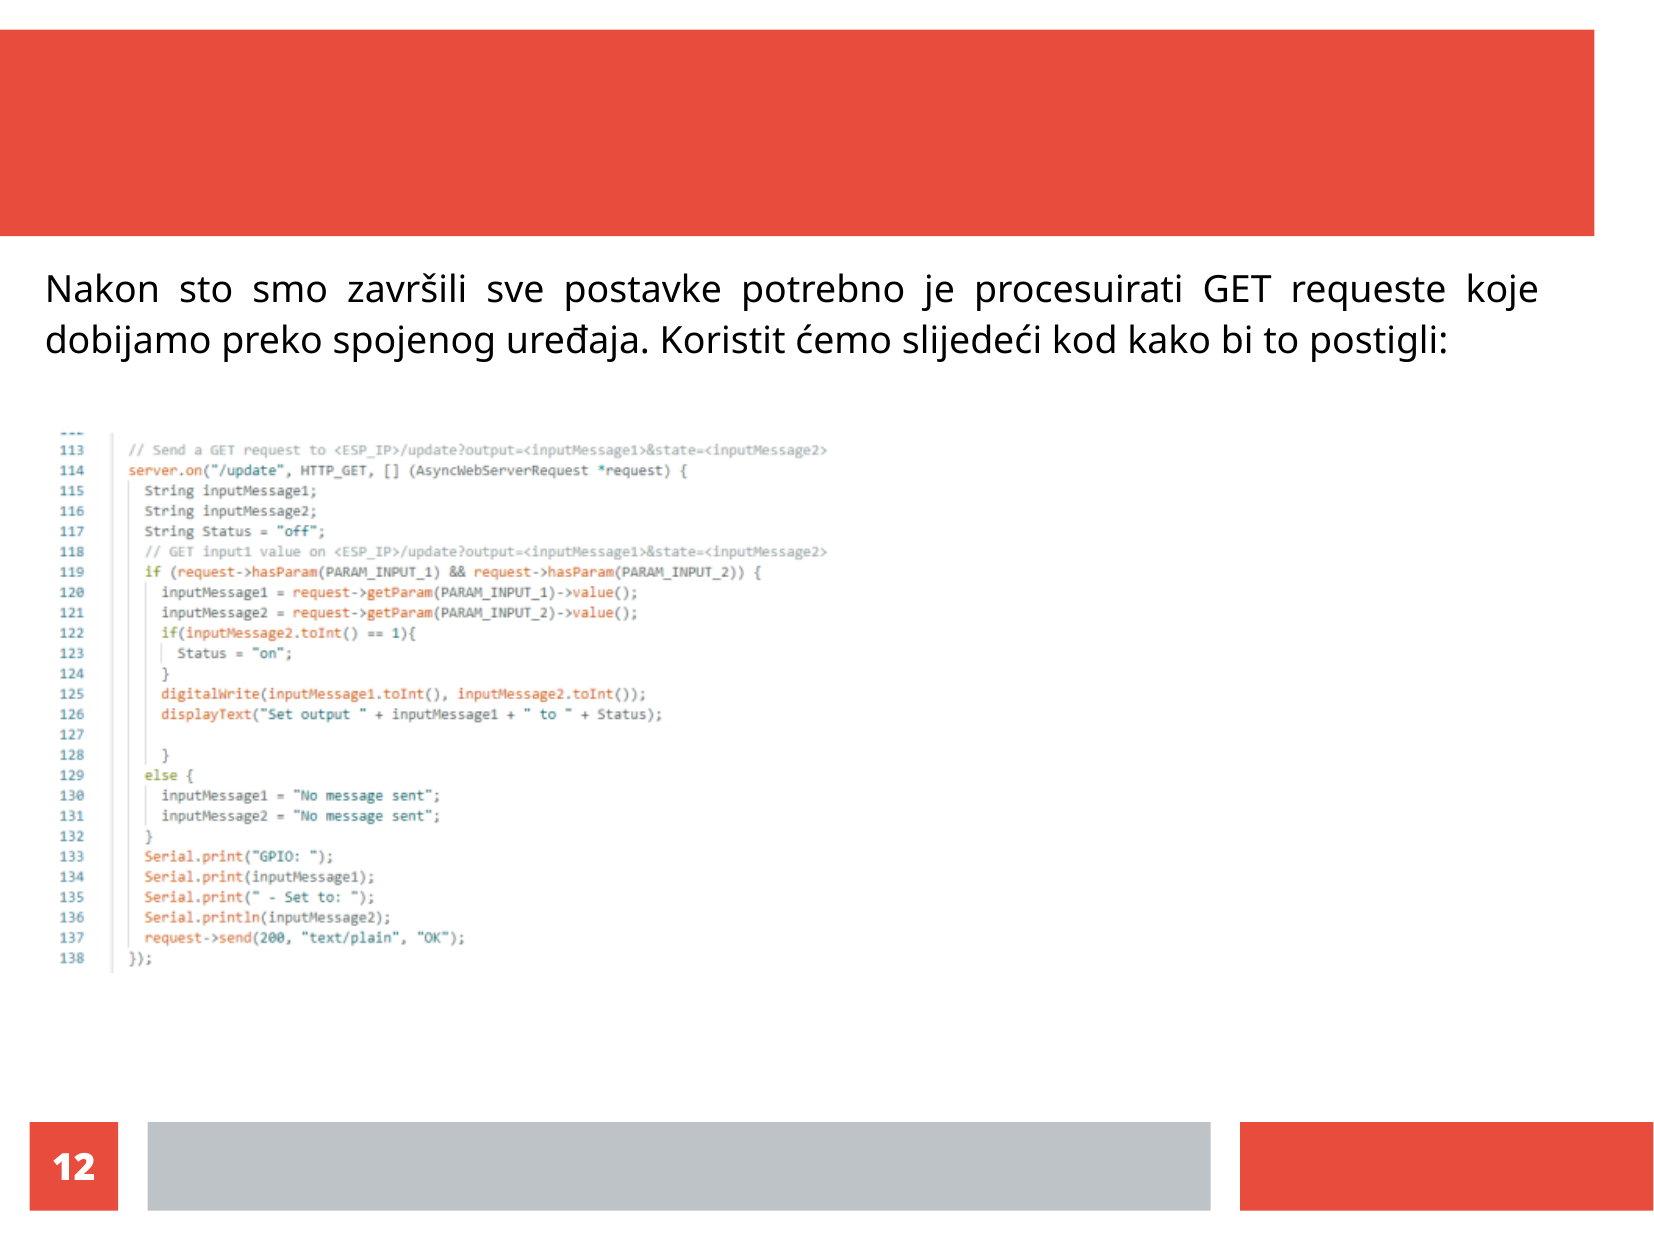

#
Nakon sto smo završili sve postavke potrebno je procesuirati GET requeste koje dobijamo preko spojenog uređaja. Koristit ćemo slijedeći kod kako bi to postigli:
12